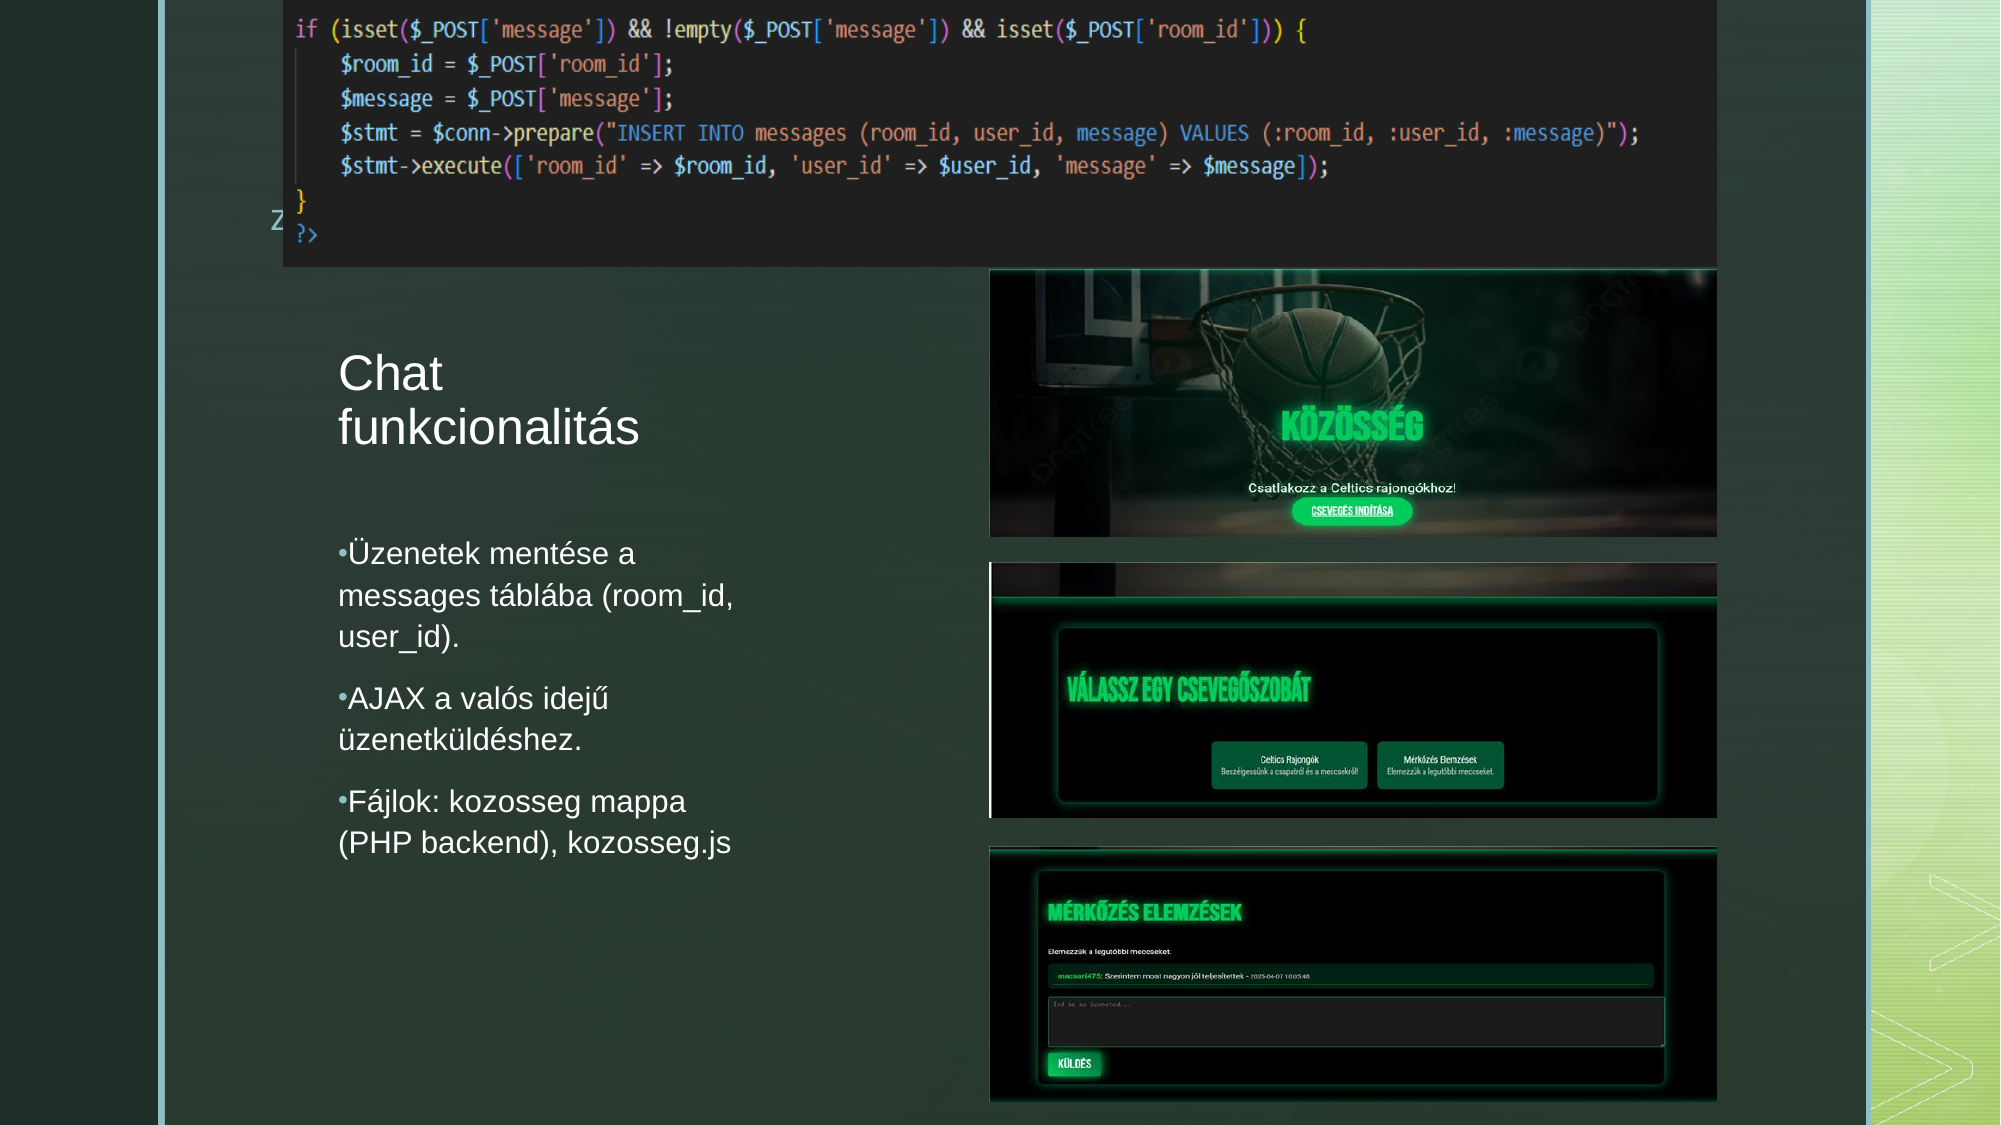

# Chat funkcionalitás
Üzenetek mentése a messages táblába (room_id, user_id).
AJAX a valós idejű üzenetküldéshez.
Fájlok: kozosseg mappa (PHP backend), kozosseg.js